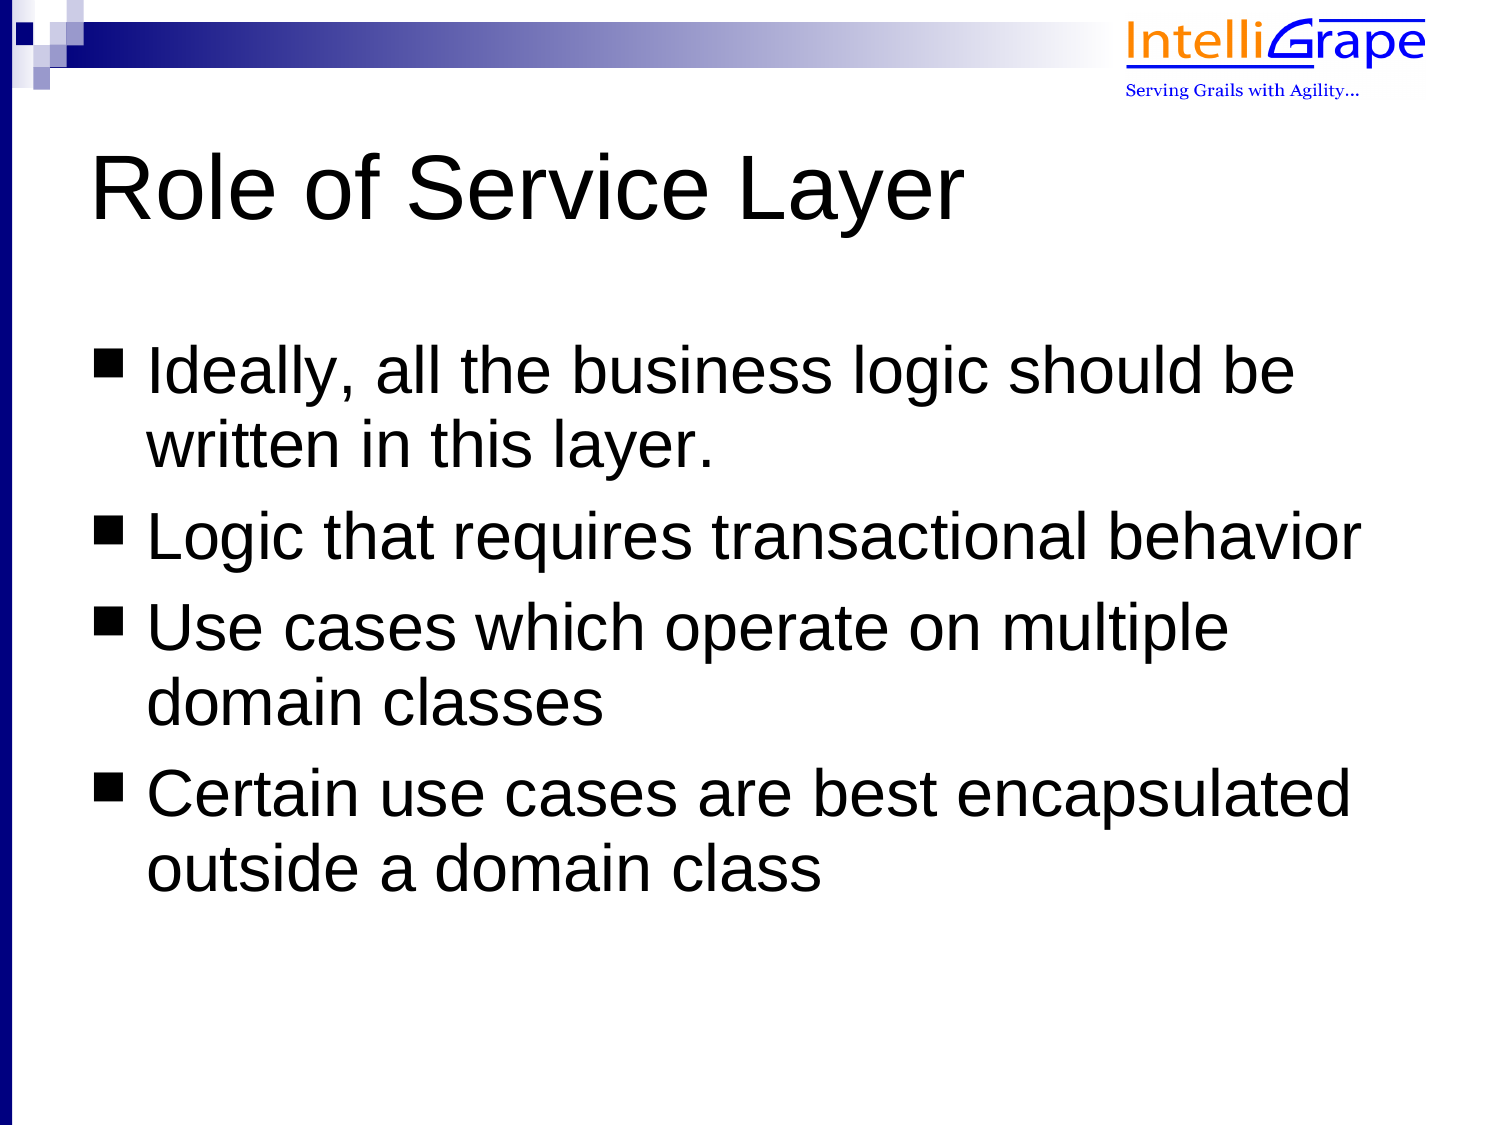

# Role of Service Layer
Ideally, all the business logic should be written in this layer.
Logic that requires transactional behavior
Use cases which operate on multiple domain classes
Certain use cases are best encapsulated outside a domain class